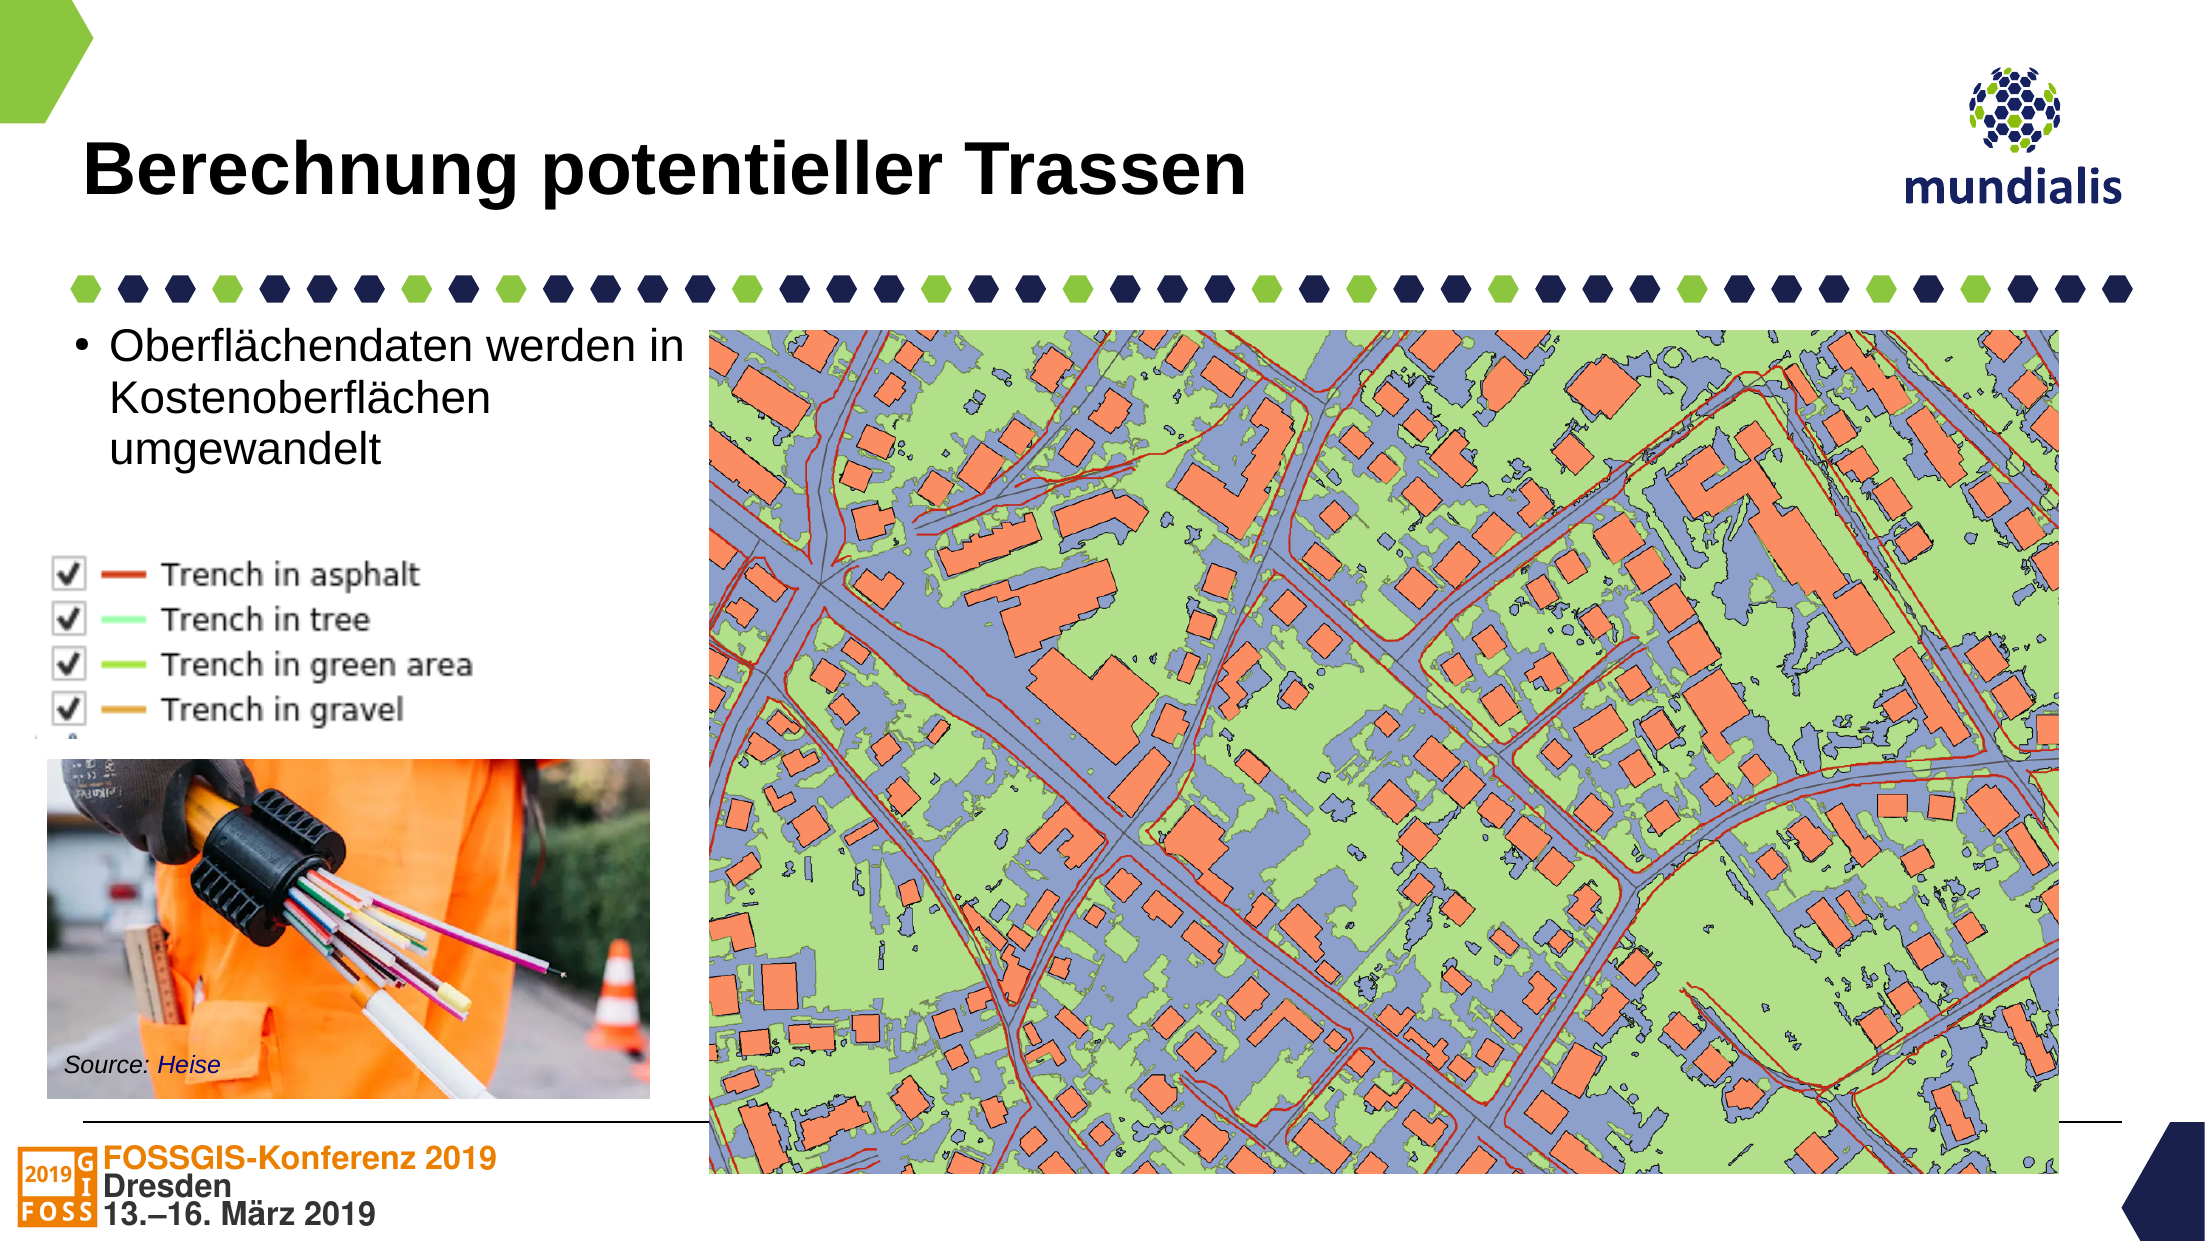

# Berechnung potentieller Trassen
Oberflächendaten werden in Kostenoberflächen umgewandelt
Source: Heise